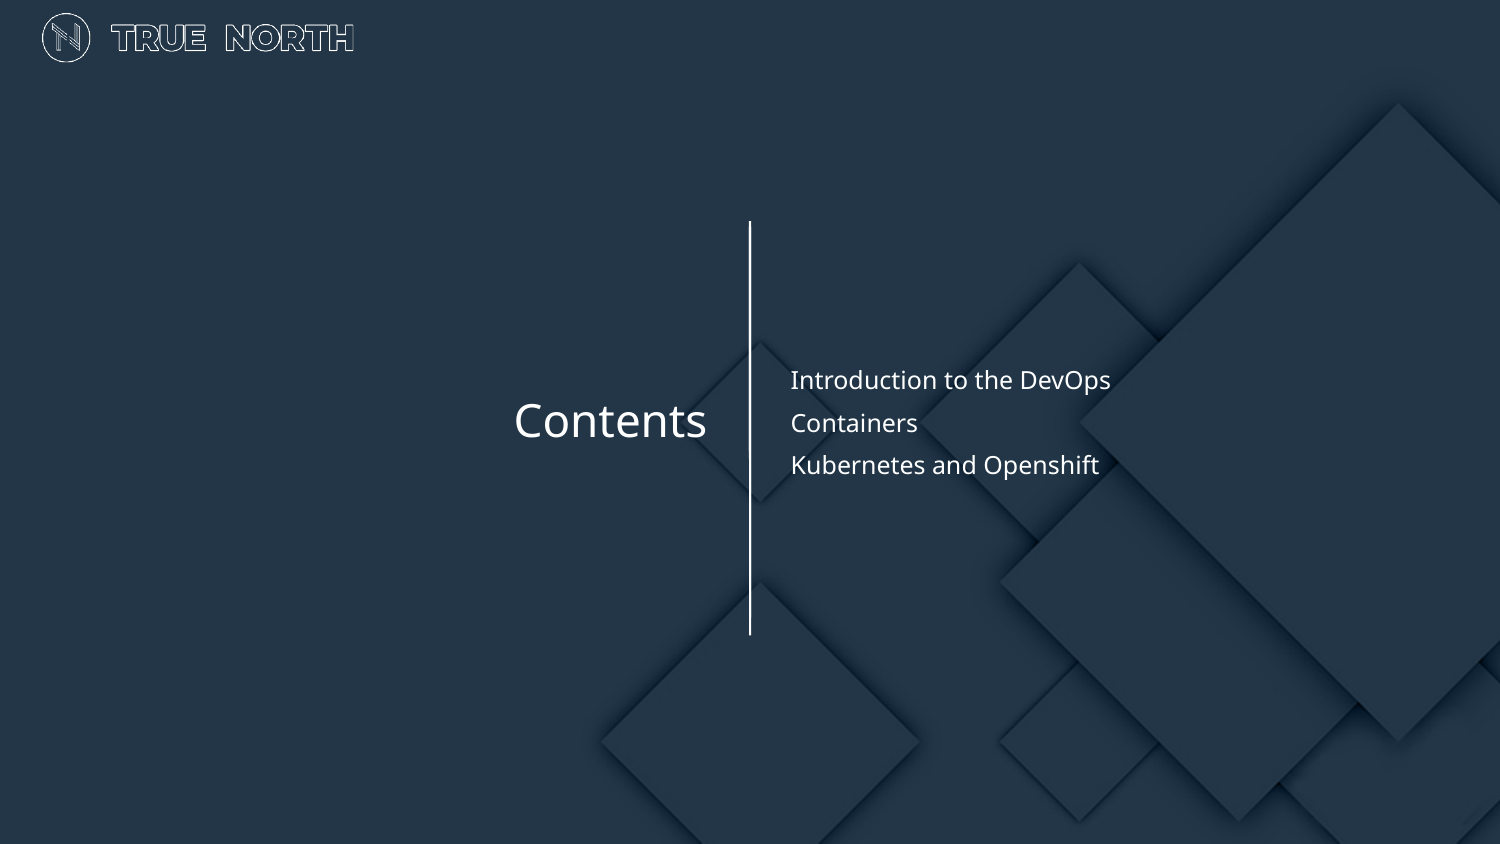

Introduction to the DevOps
Containers
Kubernetes and Openshift
# Contents